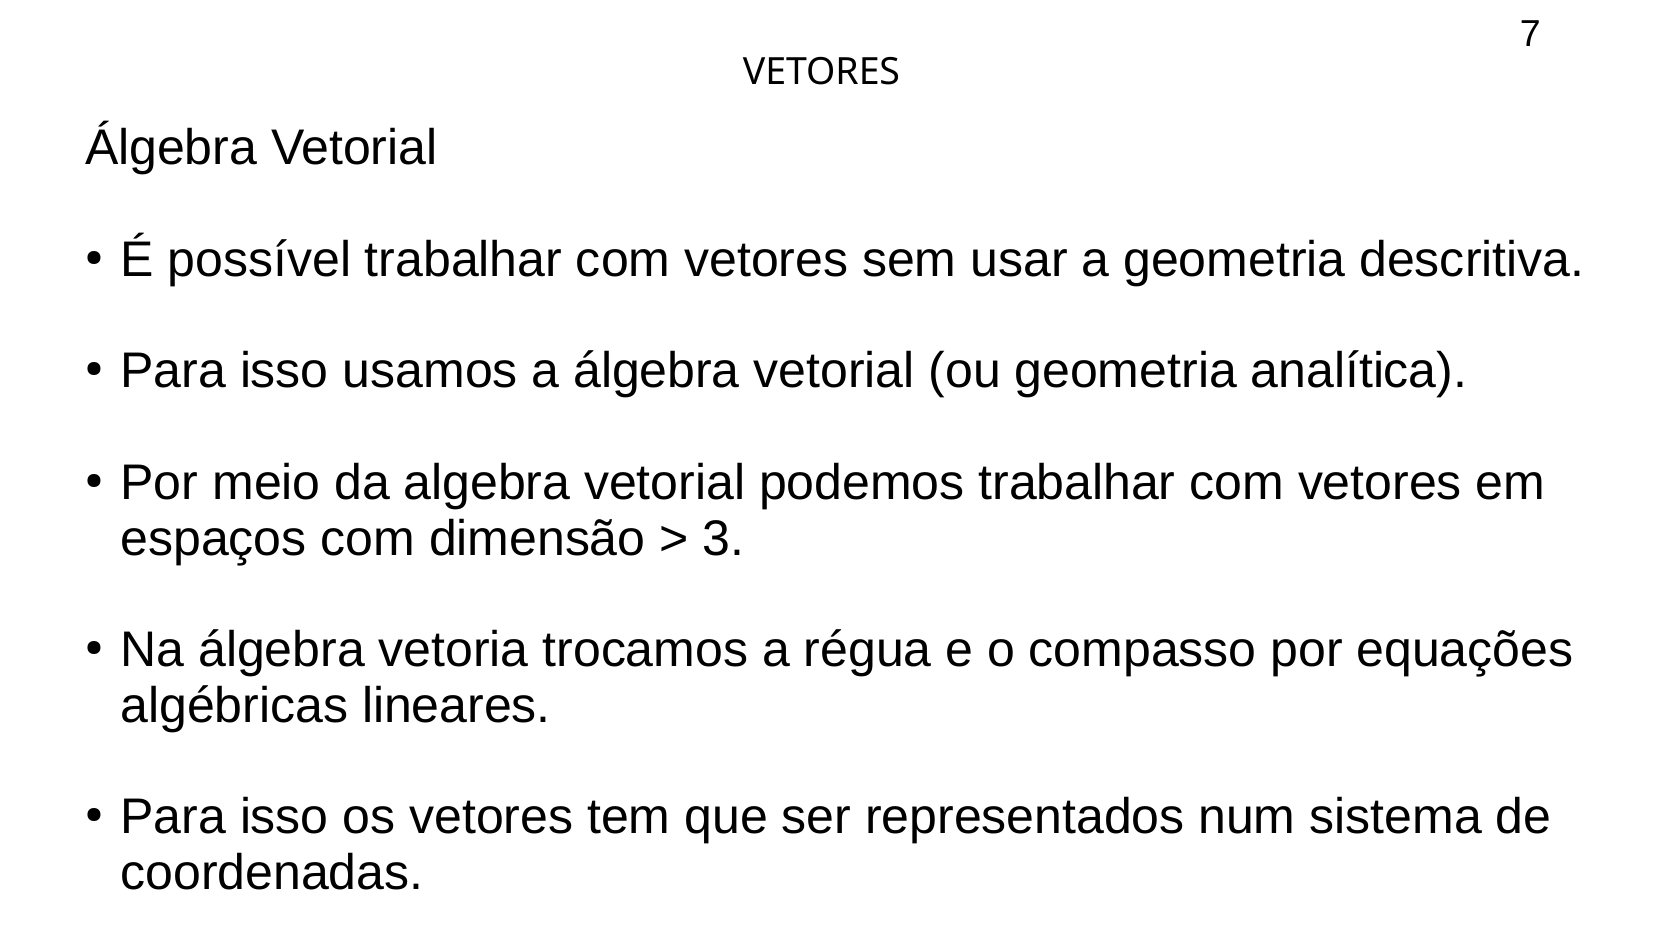

VETORES
Álgebra Vetorial
É possível trabalhar com vetores sem usar a geometria descritiva.
Para isso usamos a álgebra vetorial (ou geometria analítica).
Por meio da algebra vetorial podemos trabalhar com vetores em espaços com dimensão > 3.
Na álgebra vetoria trocamos a régua e o compasso por equações algébricas lineares.
Para isso os vetores tem que ser representados num sistema de coordenadas.